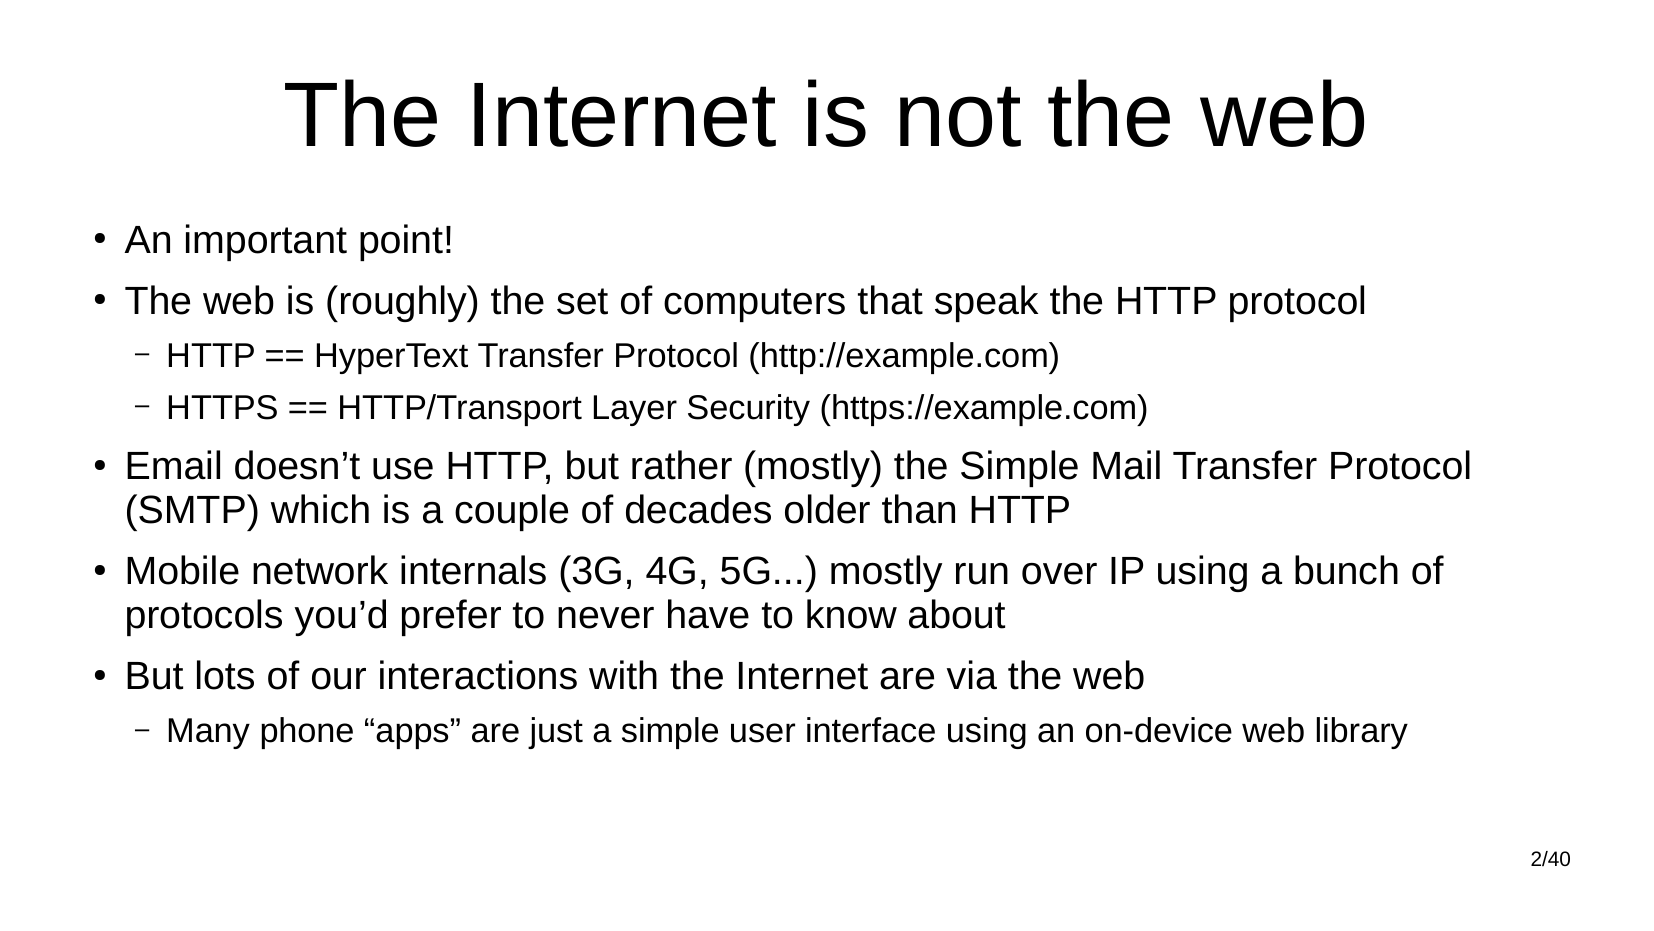

# The Internet is not the web
An important point!
The web is (roughly) the set of computers that speak the HTTP protocol
HTTP == HyperText Transfer Protocol (http://example.com)
HTTPS == HTTP/Transport Layer Security (https://example.com)
Email doesn’t use HTTP, but rather (mostly) the Simple Mail Transfer Protocol (SMTP) which is a couple of decades older than HTTP
Mobile network internals (3G, 4G, 5G...) mostly run over IP using a bunch of protocols you’d prefer to never have to know about
But lots of our interactions with the Internet are via the web
Many phone “apps” are just a simple user interface using an on-device web library
2